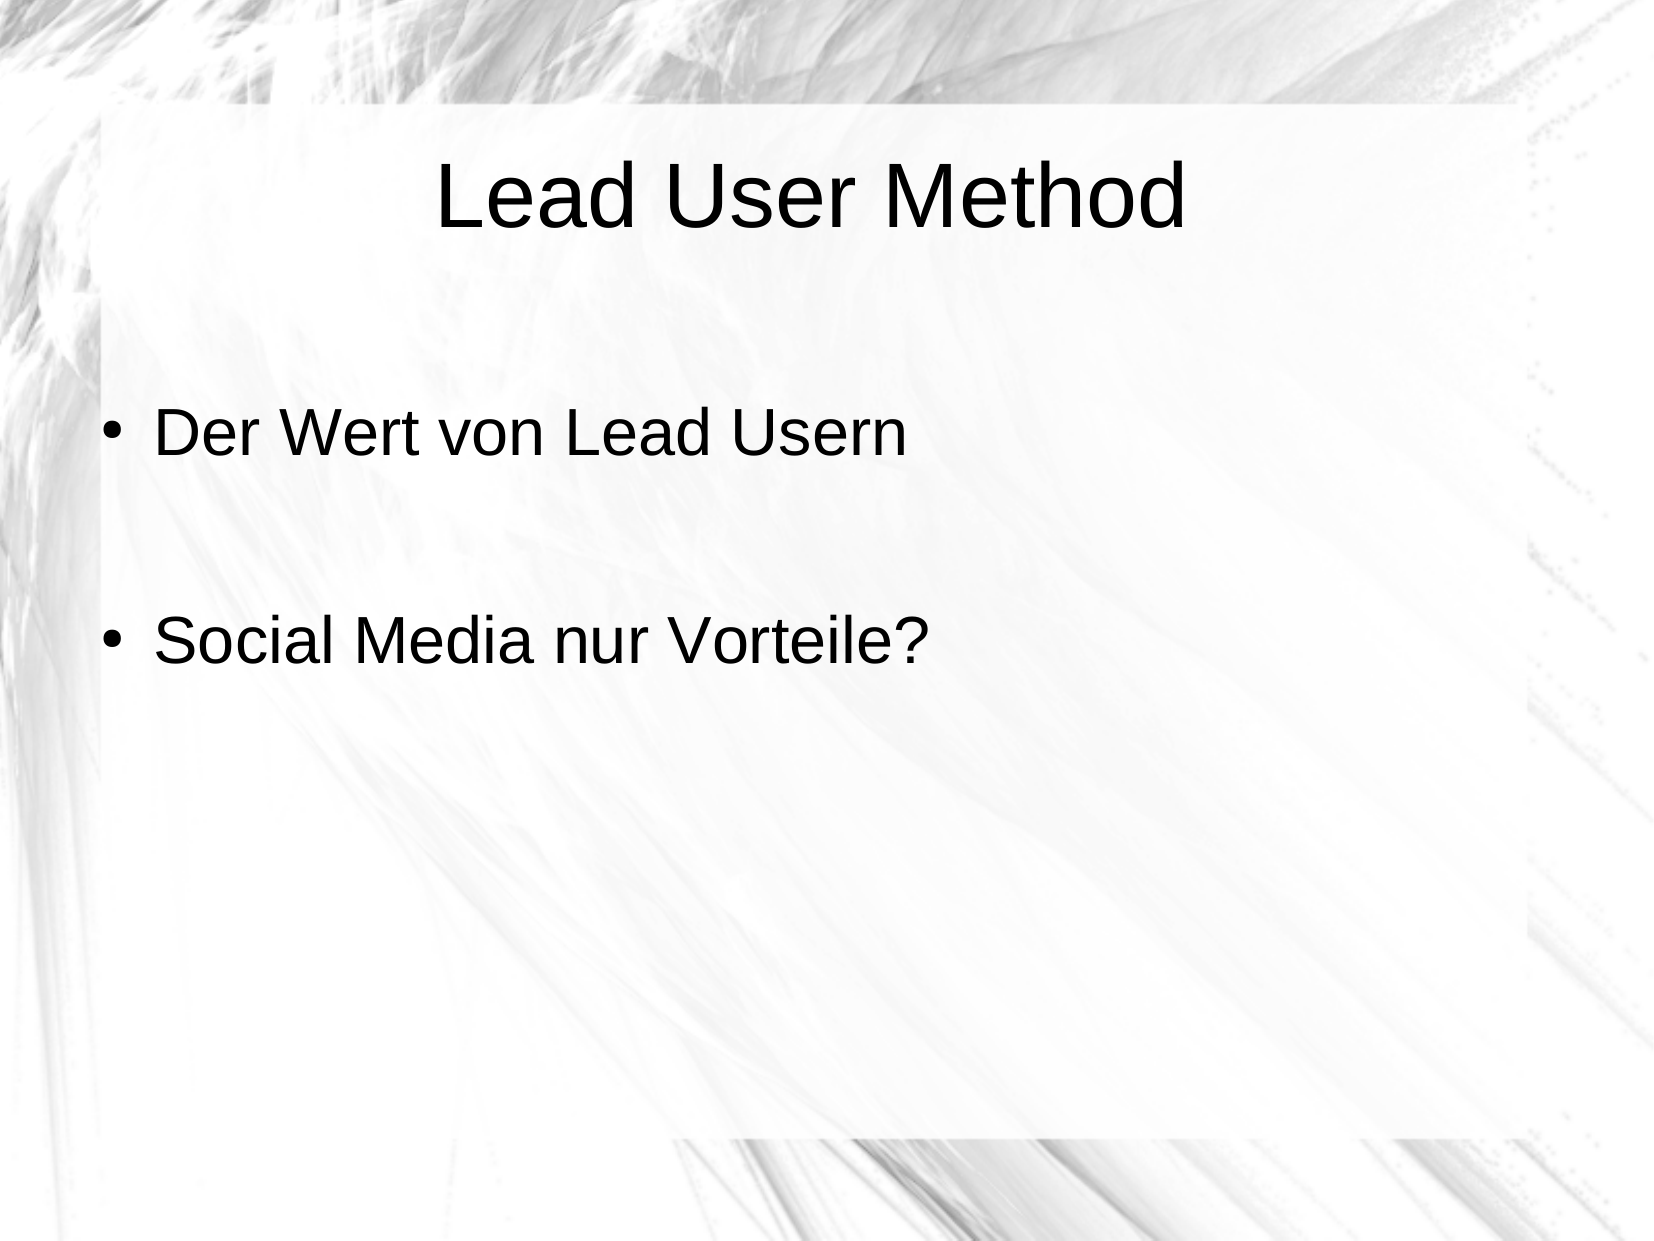

# Lead User Method
Der Wert von Lead Usern
Social Media nur Vorteile?